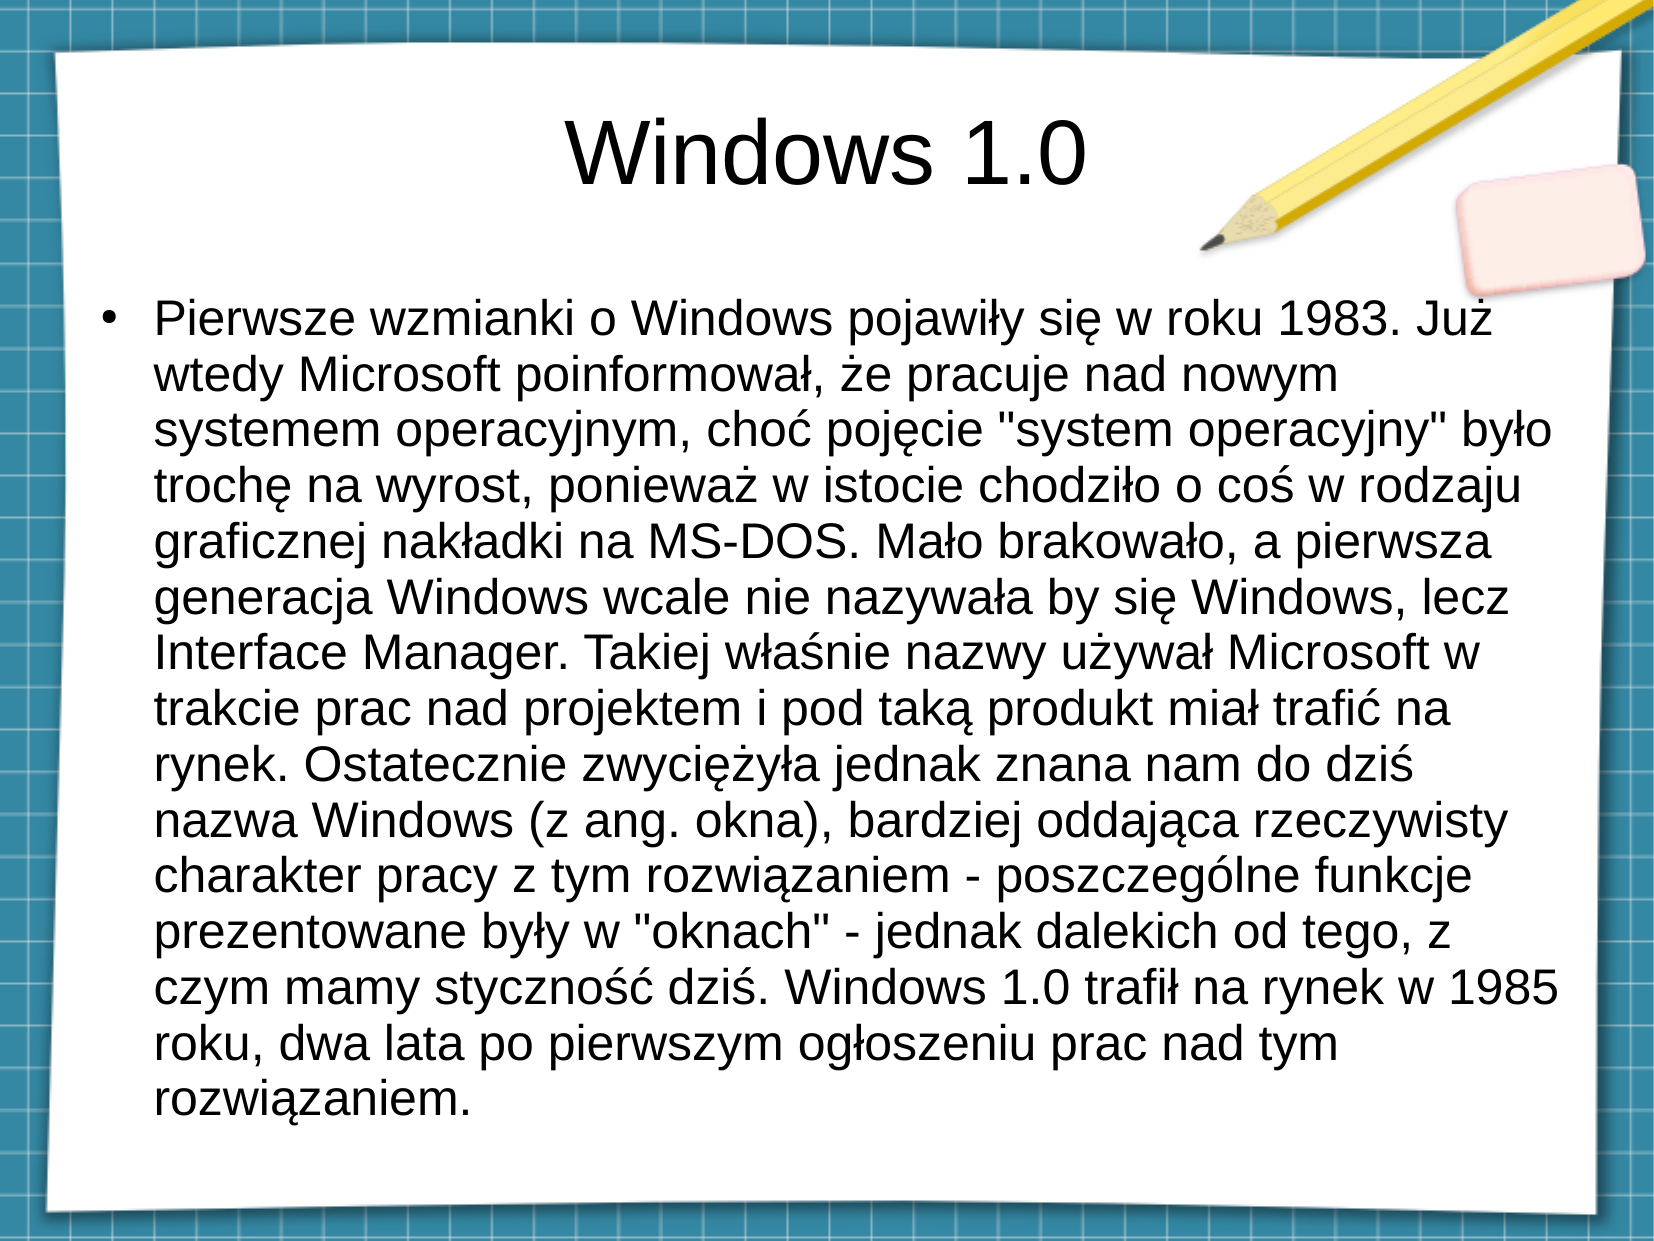

# Windows 1.0
Pierwsze wzmianki o Windows pojawiły się w roku 1983. Już wtedy Microsoft poinformował, że pracuje nad nowym systemem operacyjnym, choć pojęcie "system operacyjny" było trochę na wyrost, ponieważ w istocie chodziło o coś w rodzaju graficznej nakładki na MS-DOS. Mało brakowało, a pierwsza generacja Windows wcale nie nazywała by się Windows, lecz Interface Manager. Takiej właśnie nazwy używał Microsoft w trakcie prac nad projektem i pod taką produkt miał trafić na rynek. Ostatecznie zwyciężyła jednak znana nam do dziś nazwa Windows (z ang. okna), bardziej oddająca rzeczywisty charakter pracy z tym rozwiązaniem - poszczególne funkcje prezentowane były w "oknach" - jednak dalekich od tego, z czym mamy styczność dziś. Windows 1.0 trafił na rynek w 1985 roku, dwa lata po pierwszym ogłoszeniu prac nad tym rozwiązaniem.